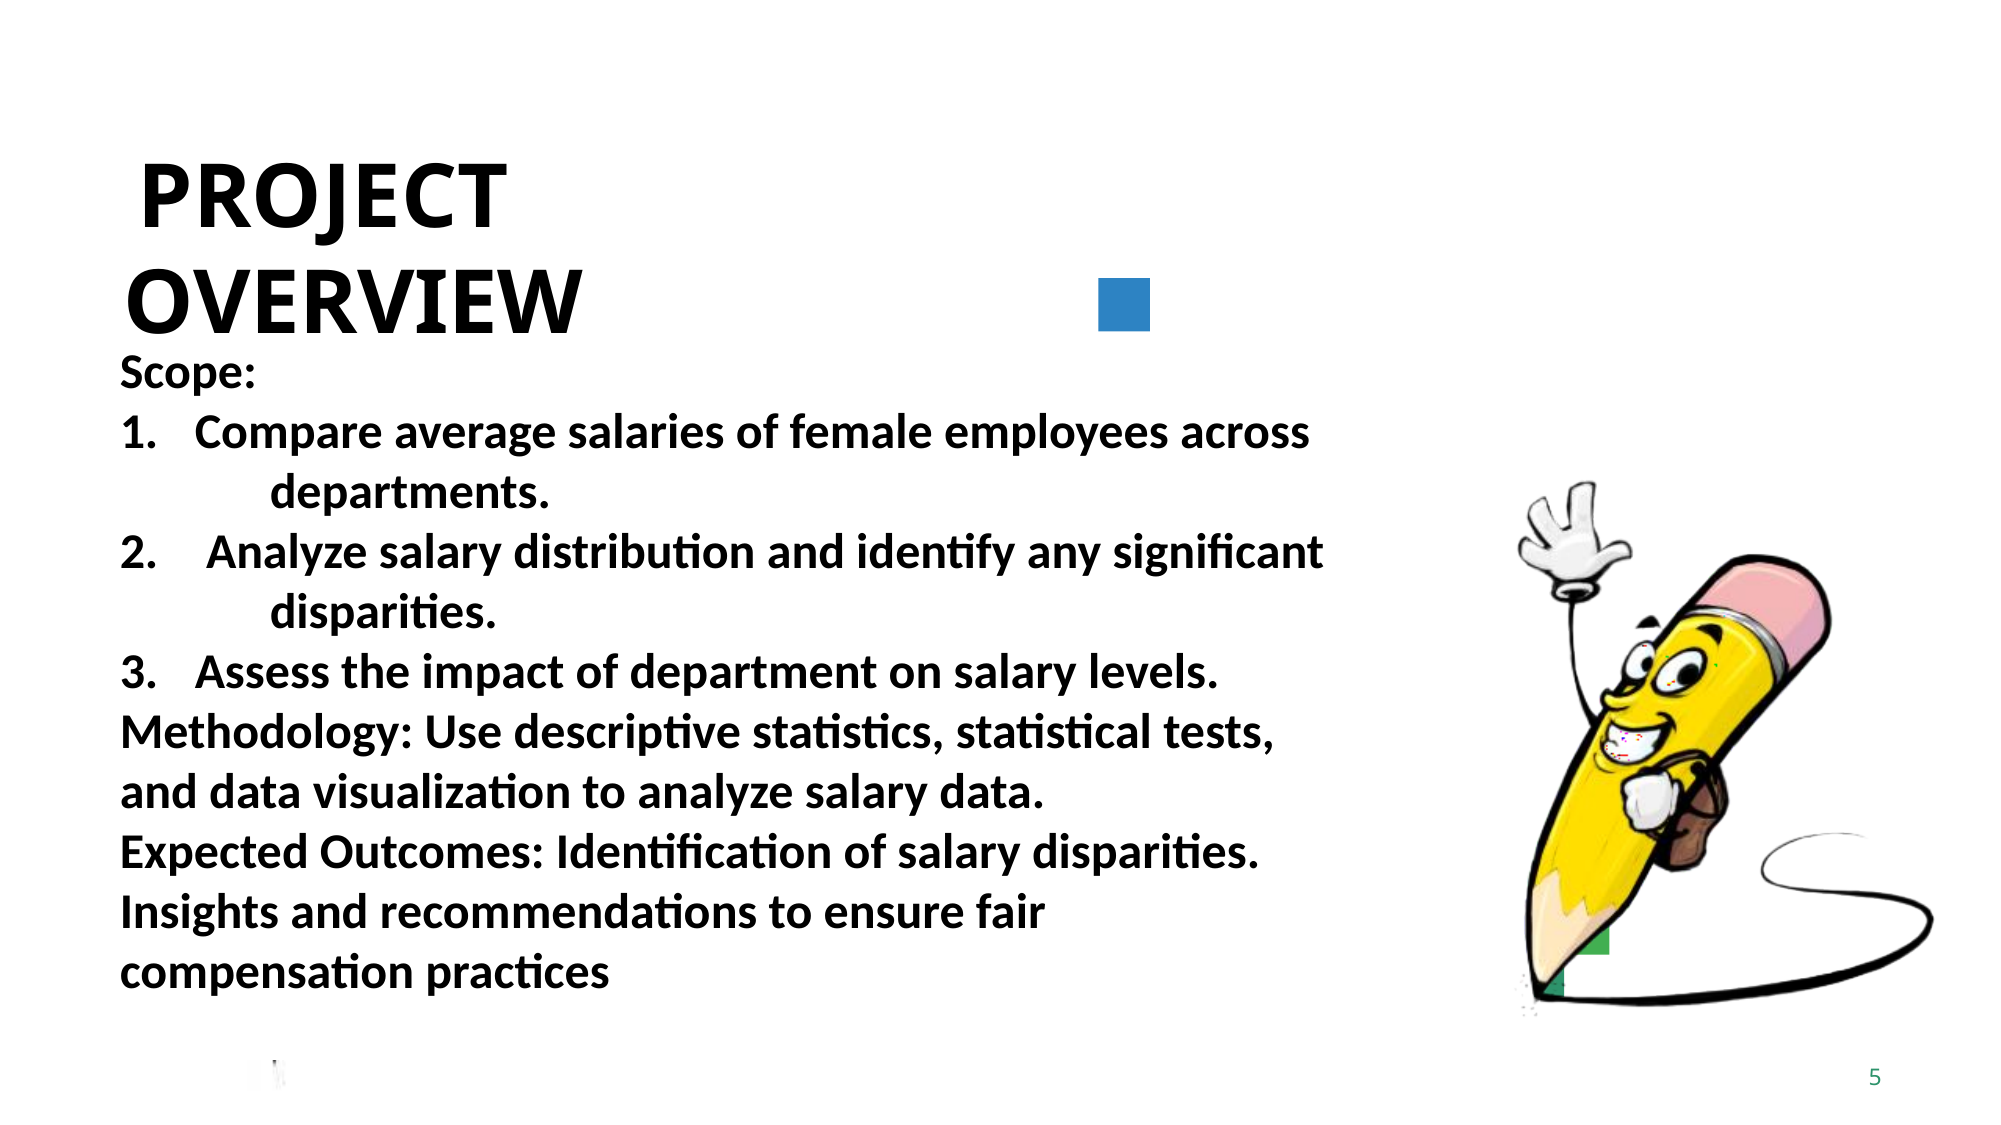

# PROJECT	OVERVIEW
Scope:
Compare average salaries of female employees across departments.
 Analyze salary distribution and identify any significant disparities.
Assess the impact of department on salary levels.
Methodology: Use descriptive statistics, statistical tests, and data visualization to analyze salary data.
Expected Outcomes: Identification of salary disparities. Insights and recommendations to ensure fair compensation practices